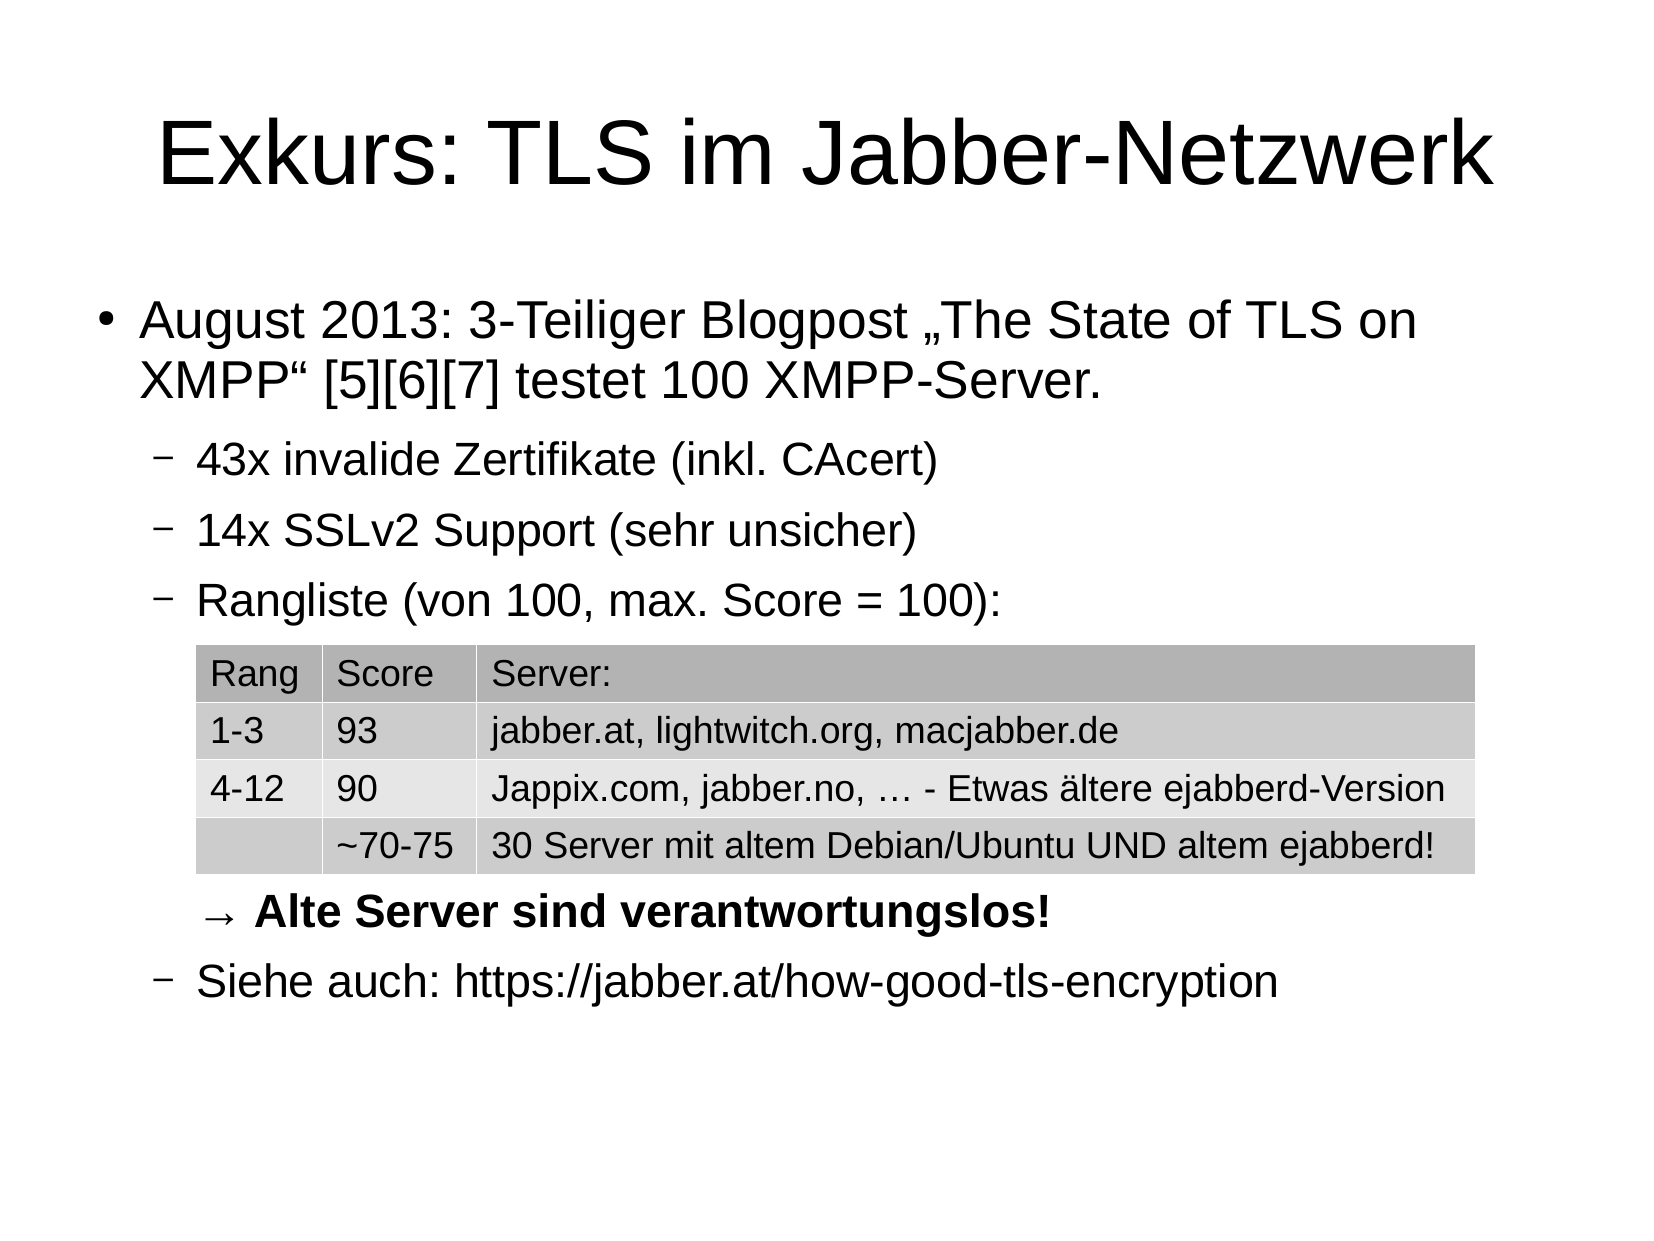

# Exkurs: TLS im Jabber-Netzwerk
August 2013: 3-Teiliger Blogpost „The State of TLS on XMPP“ [5][6][7] testet 100 XMPP-Server.
43x invalide Zertifikate (inkl. CAcert)
14x SSLv2 Support (sehr unsicher)
Rangliste (von 100, max. Score = 100):
→ Alte Server sind verantwortungslos!
Siehe auch: https://jabber.at/how-good-tls-encryption
| Rang | Score | Server: |
| --- | --- | --- |
| 1-3 | 93 | jabber.at, lightwitch.org, macjabber.de |
| 4-12 | 90 | Jappix.com, jabber.no, … - Etwas ältere ejabberd-Version |
| | ~70-75 | 30 Server mit altem Debian/Ubuntu UND altem ejabberd! |